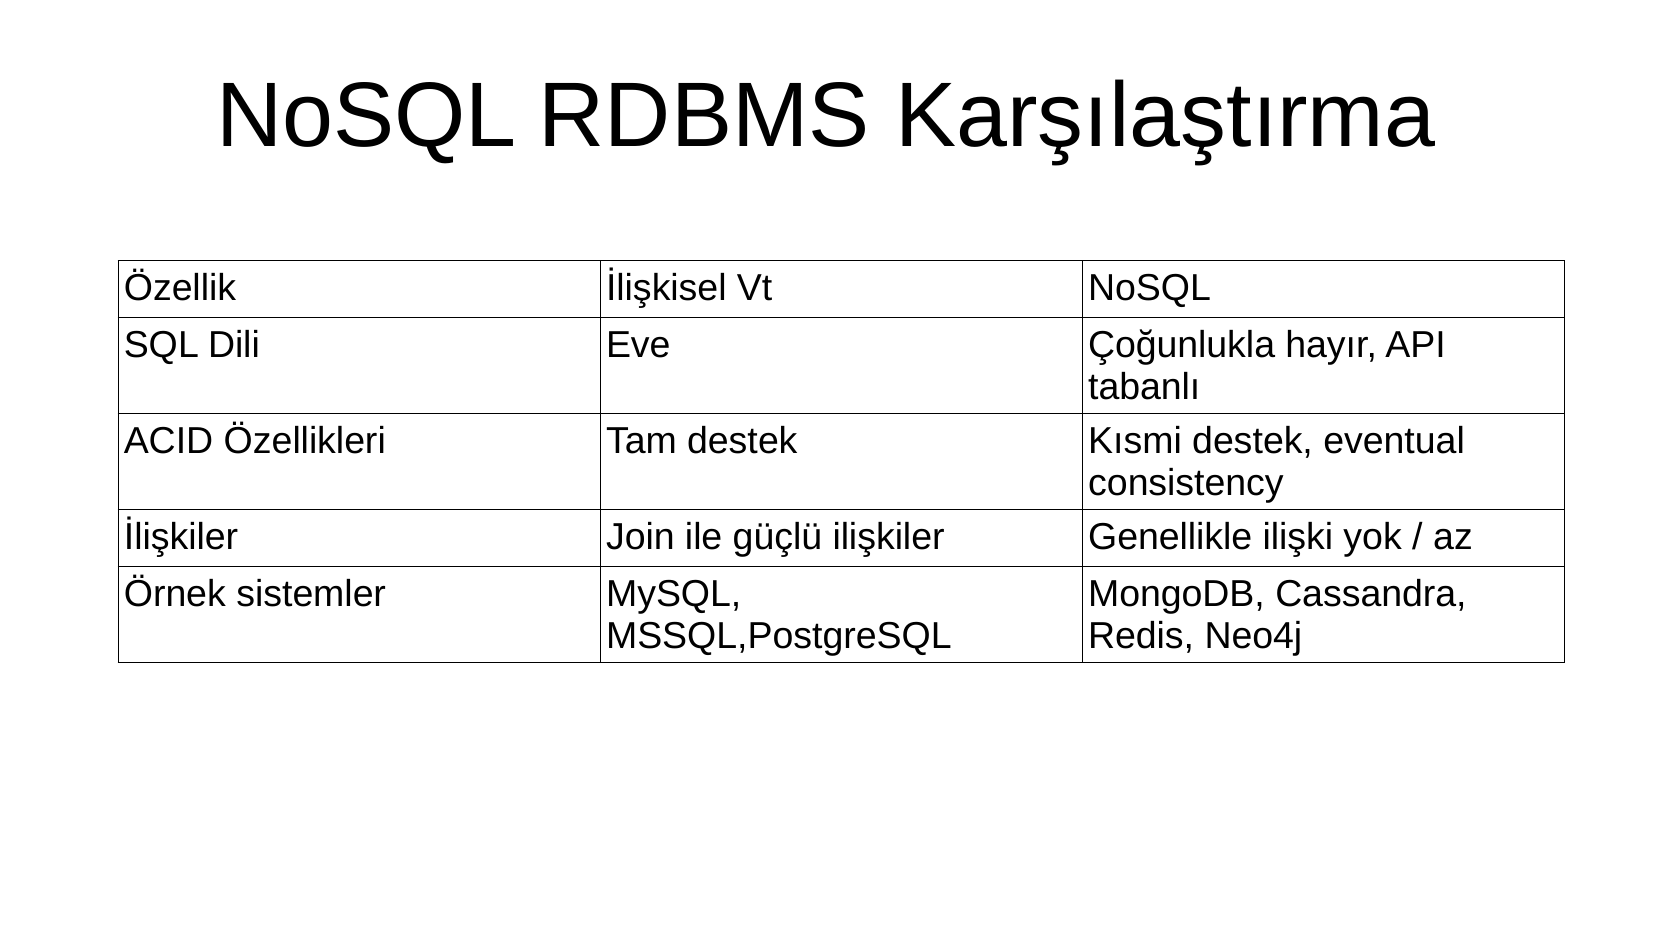

# NoSQL RDBMS Karşılaştırma
| Özellik | İlişkisel Vt | NoSQL |
| --- | --- | --- |
| SQL Dili | Eve | Çoğunlukla hayır, API tabanlı |
| ACID Özellikleri | Tam destek | Kısmi destek, eventual consistency |
| İlişkiler | Join ile güçlü ilişkiler | Genellikle ilişki yok / az |
| Örnek sistemler | MySQL, MSSQL,PostgreSQL | MongoDB, Cassandra, Redis, Neo4j |